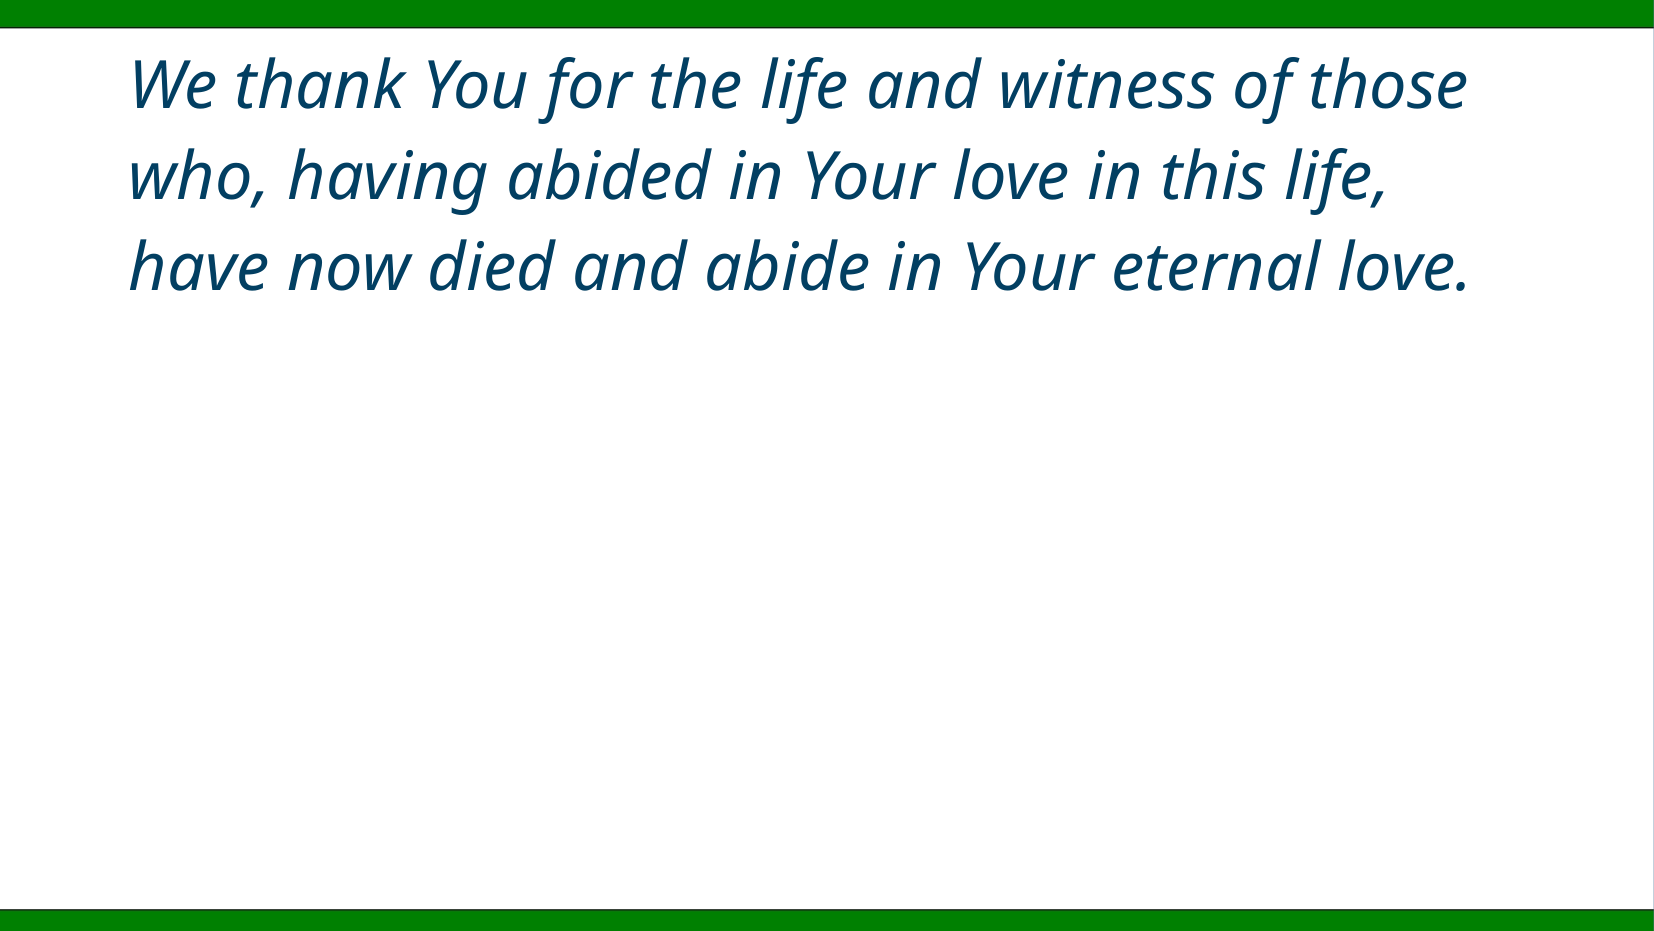

We thank You for the life and witness of those
 who, having abided in Your love in this life,
 have now died and abide in Your eternal love.